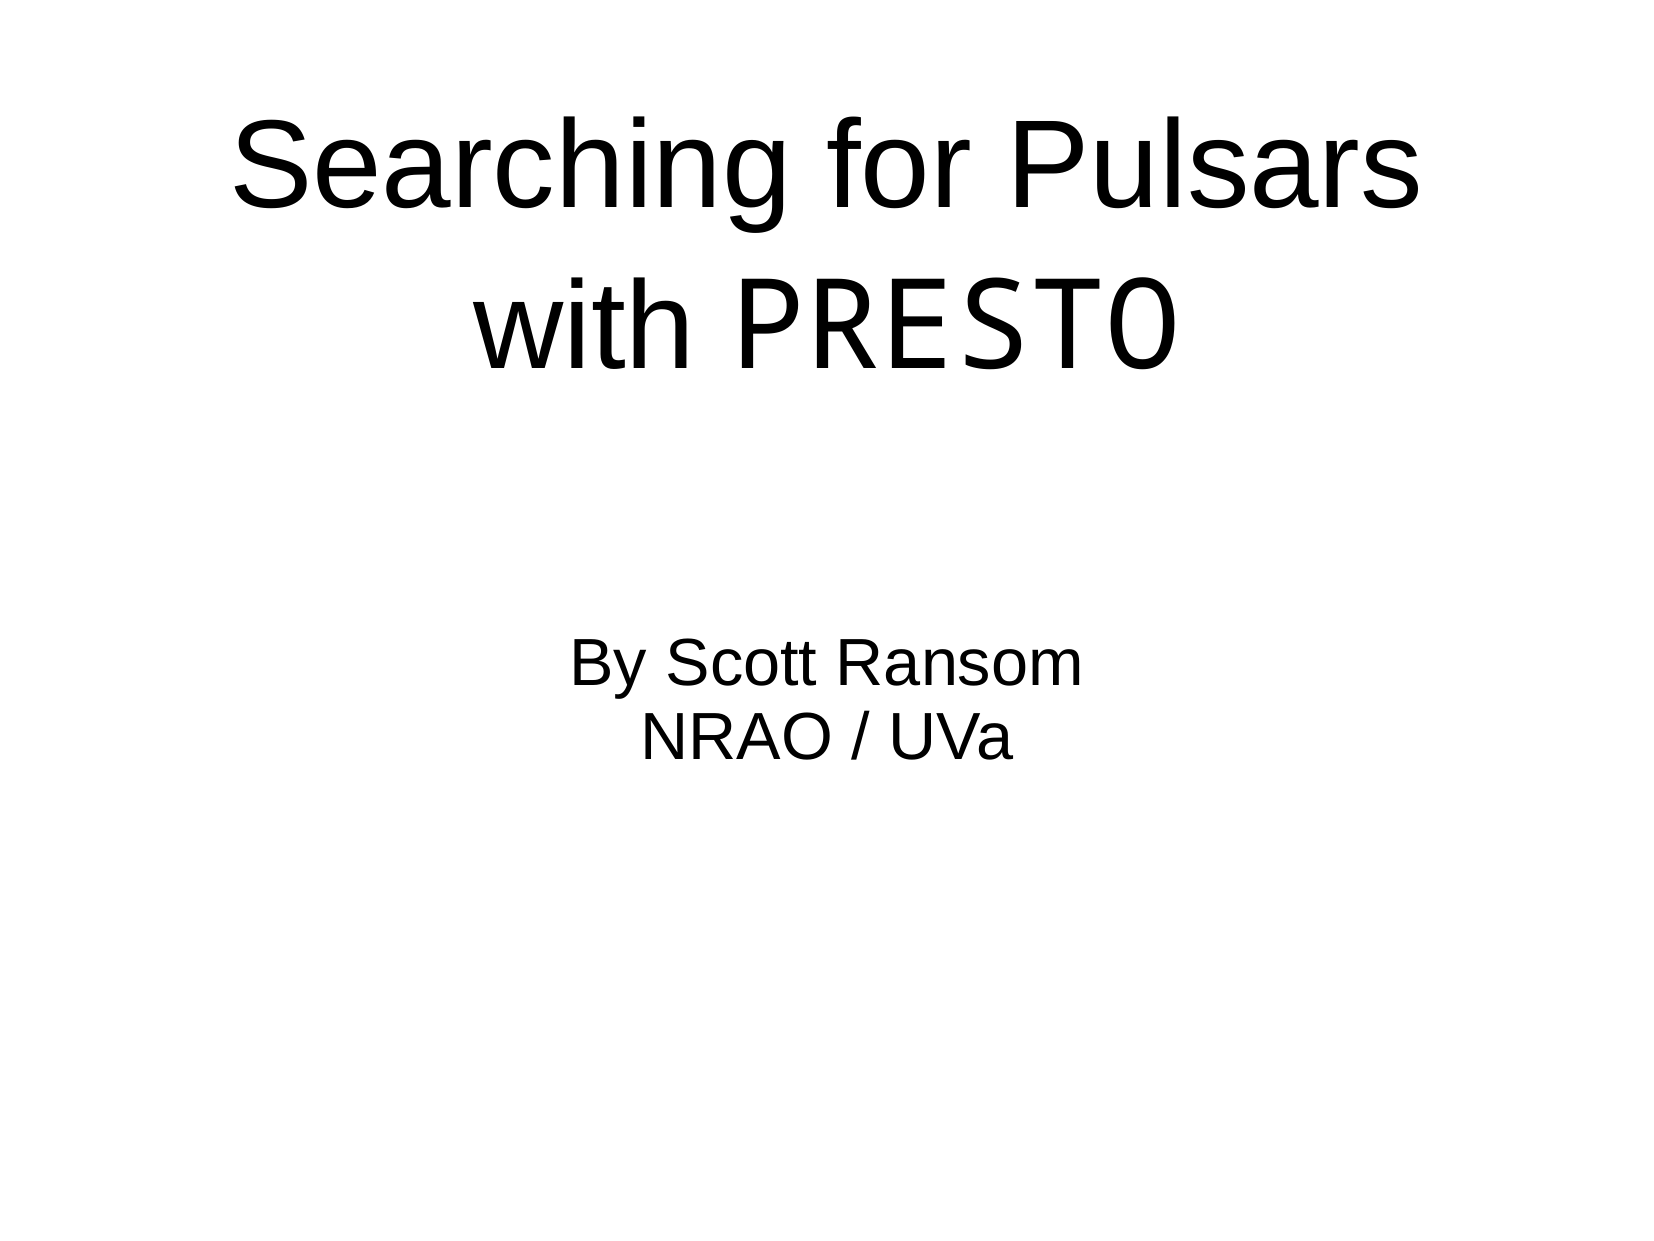

# Searching for Pulsars with PRESTO
By Scott Ransom
NRAO / UVa